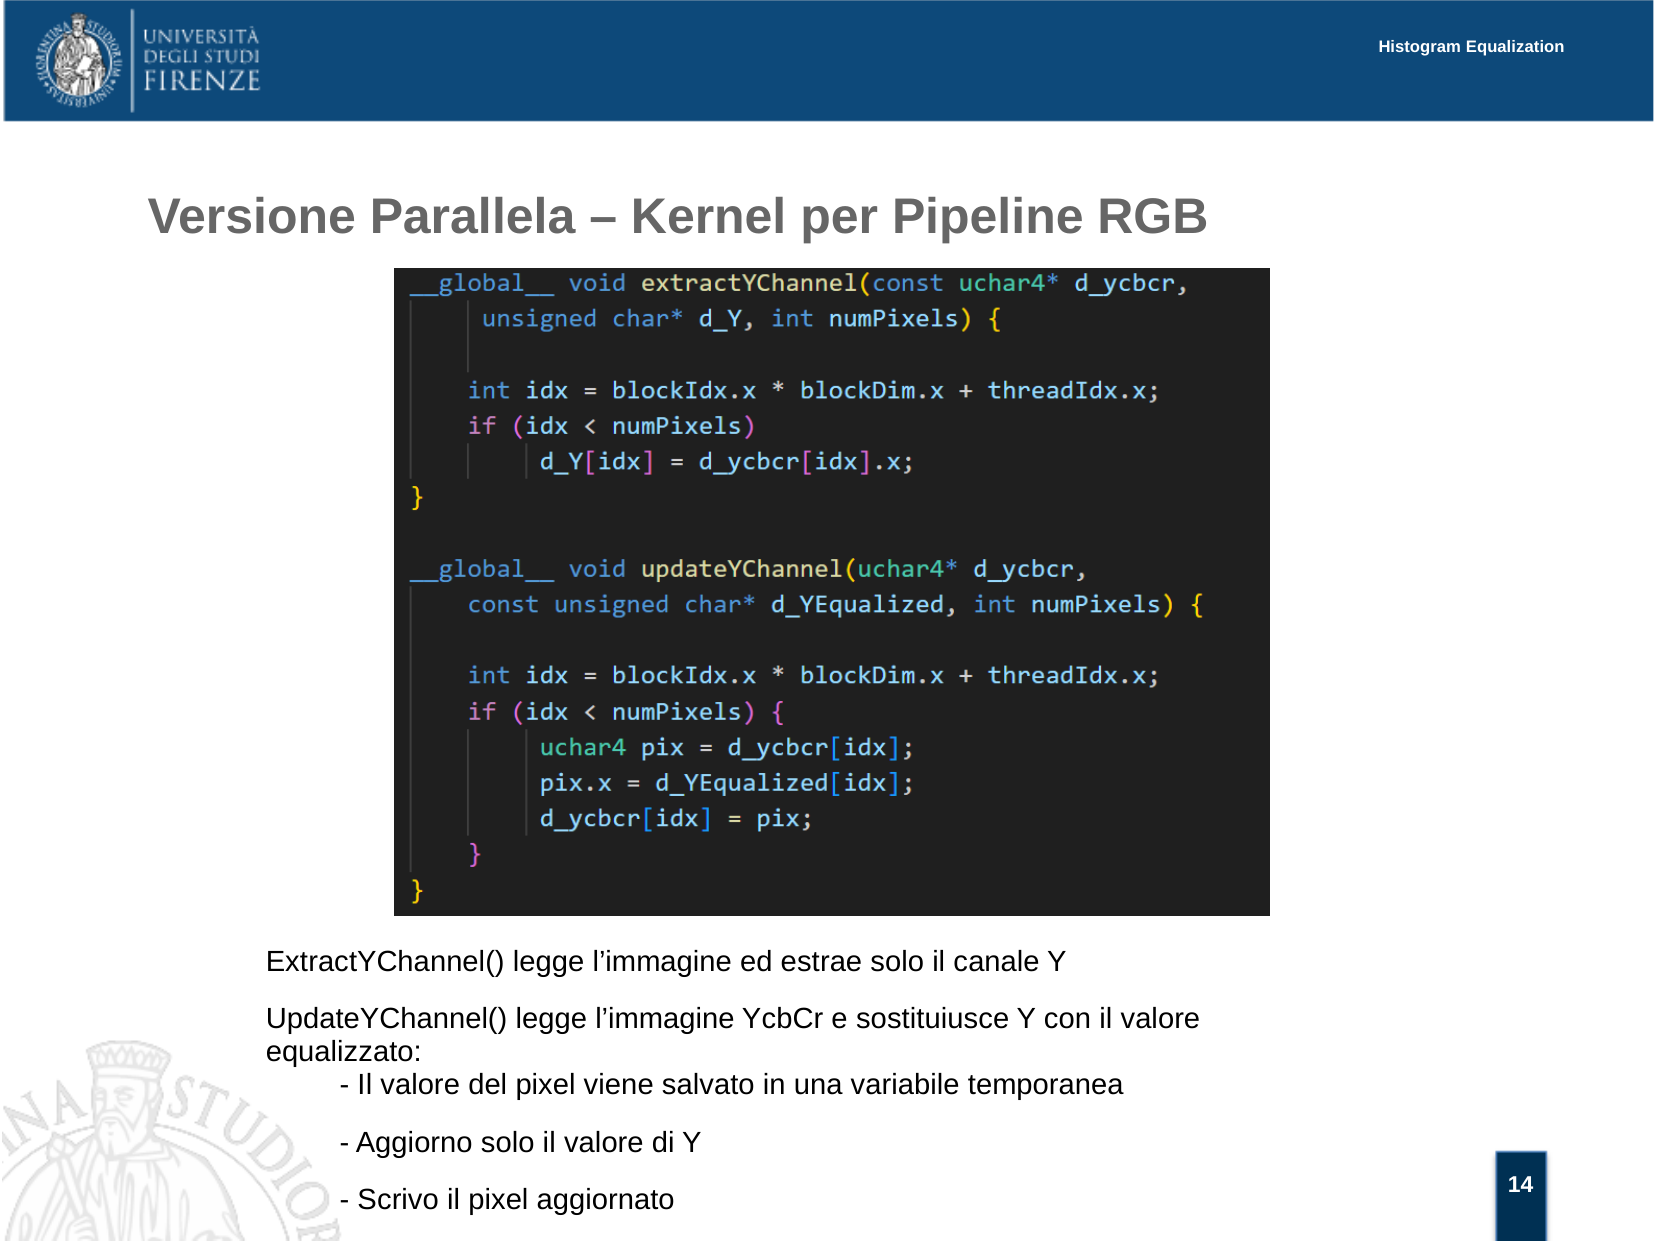

Histogram Equalization
Versione Parallela – Kernel per Pipeline RGB
ExtractYChannel() legge l’immagine ed estrae solo il canale Y
UpdateYChannel() legge l’immagine YcbCr e sostituiusce Y con il valore equalizzato:
	- Il valore del pixel viene salvato in una variabile temporanea
	- Aggiorno solo il valore di Y
	- Scrivo il pixel aggiornato
14